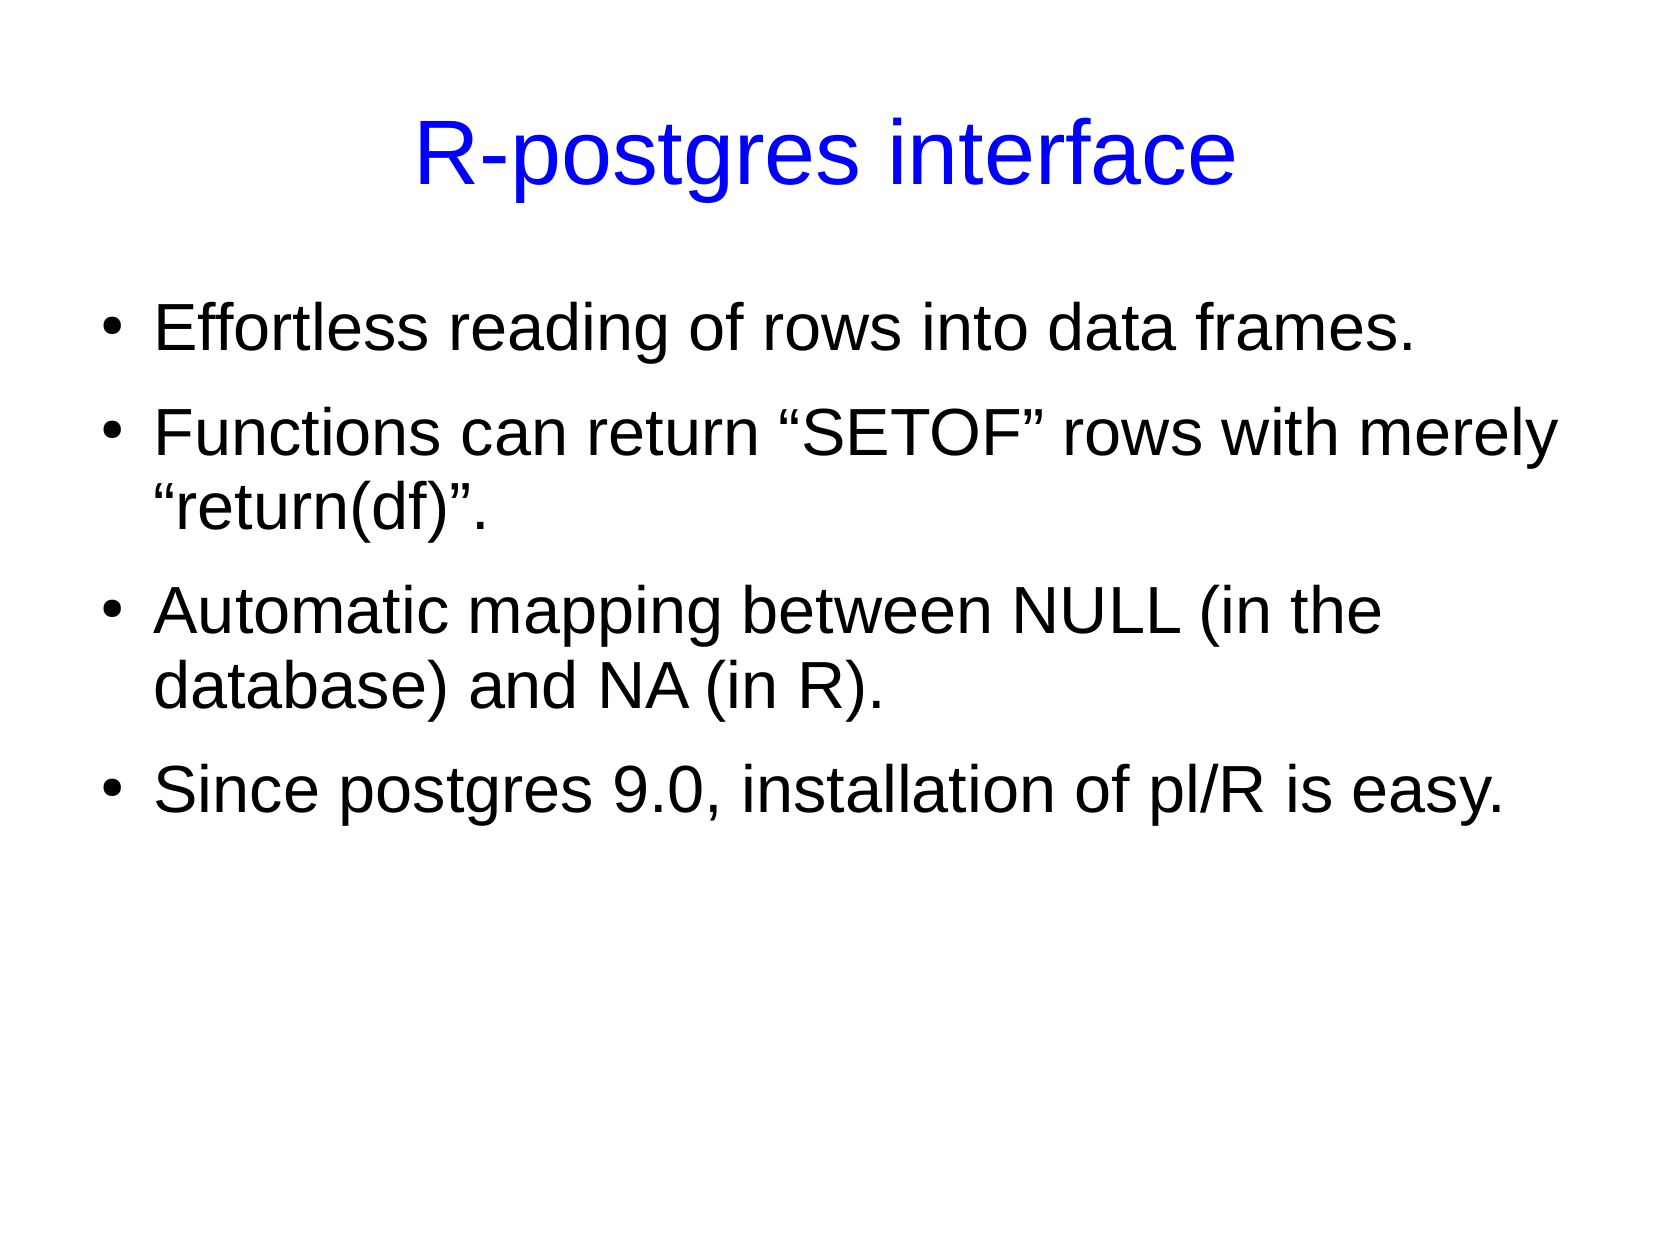

# R-postgres interface
Effortless reading of rows into data frames.
Functions can return “SETOF” rows with merely “return(df)”.
Automatic mapping between NULL (in the database) and NA (in R).
Since postgres 9.0, installation of pl/R is easy.